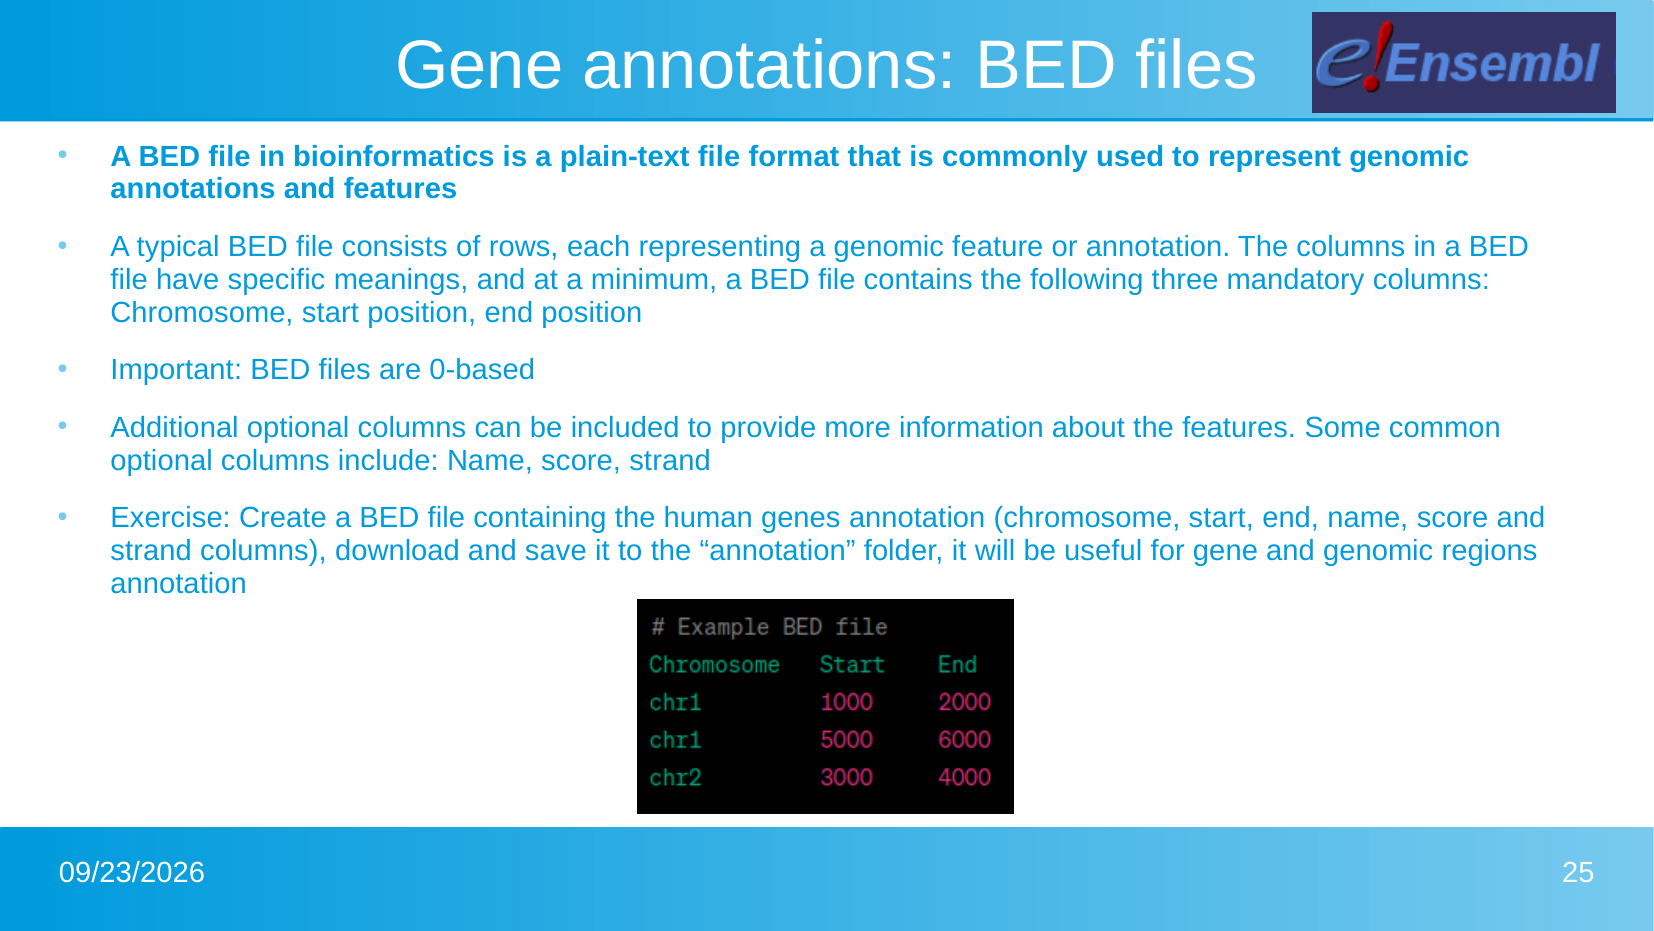

# Gene annotations: BED files
A BED file in bioinformatics is a plain-text file format that is commonly used to represent genomic annotations and features
A typical BED file consists of rows, each representing a genomic feature or annotation. The columns in a BED file have specific meanings, and at a minimum, a BED file contains the following three mandatory columns: Chromosome, start position, end position
Important: BED files are 0-based
Additional optional columns can be included to provide more information about the features. Some common optional columns include: Name, score, strand
Exercise: Create a BED file containing the human genes annotation (chromosome, start, end, name, score and strand columns), download and save it to the “annotation” folder, it will be useful for gene and genomic regions annotation
25